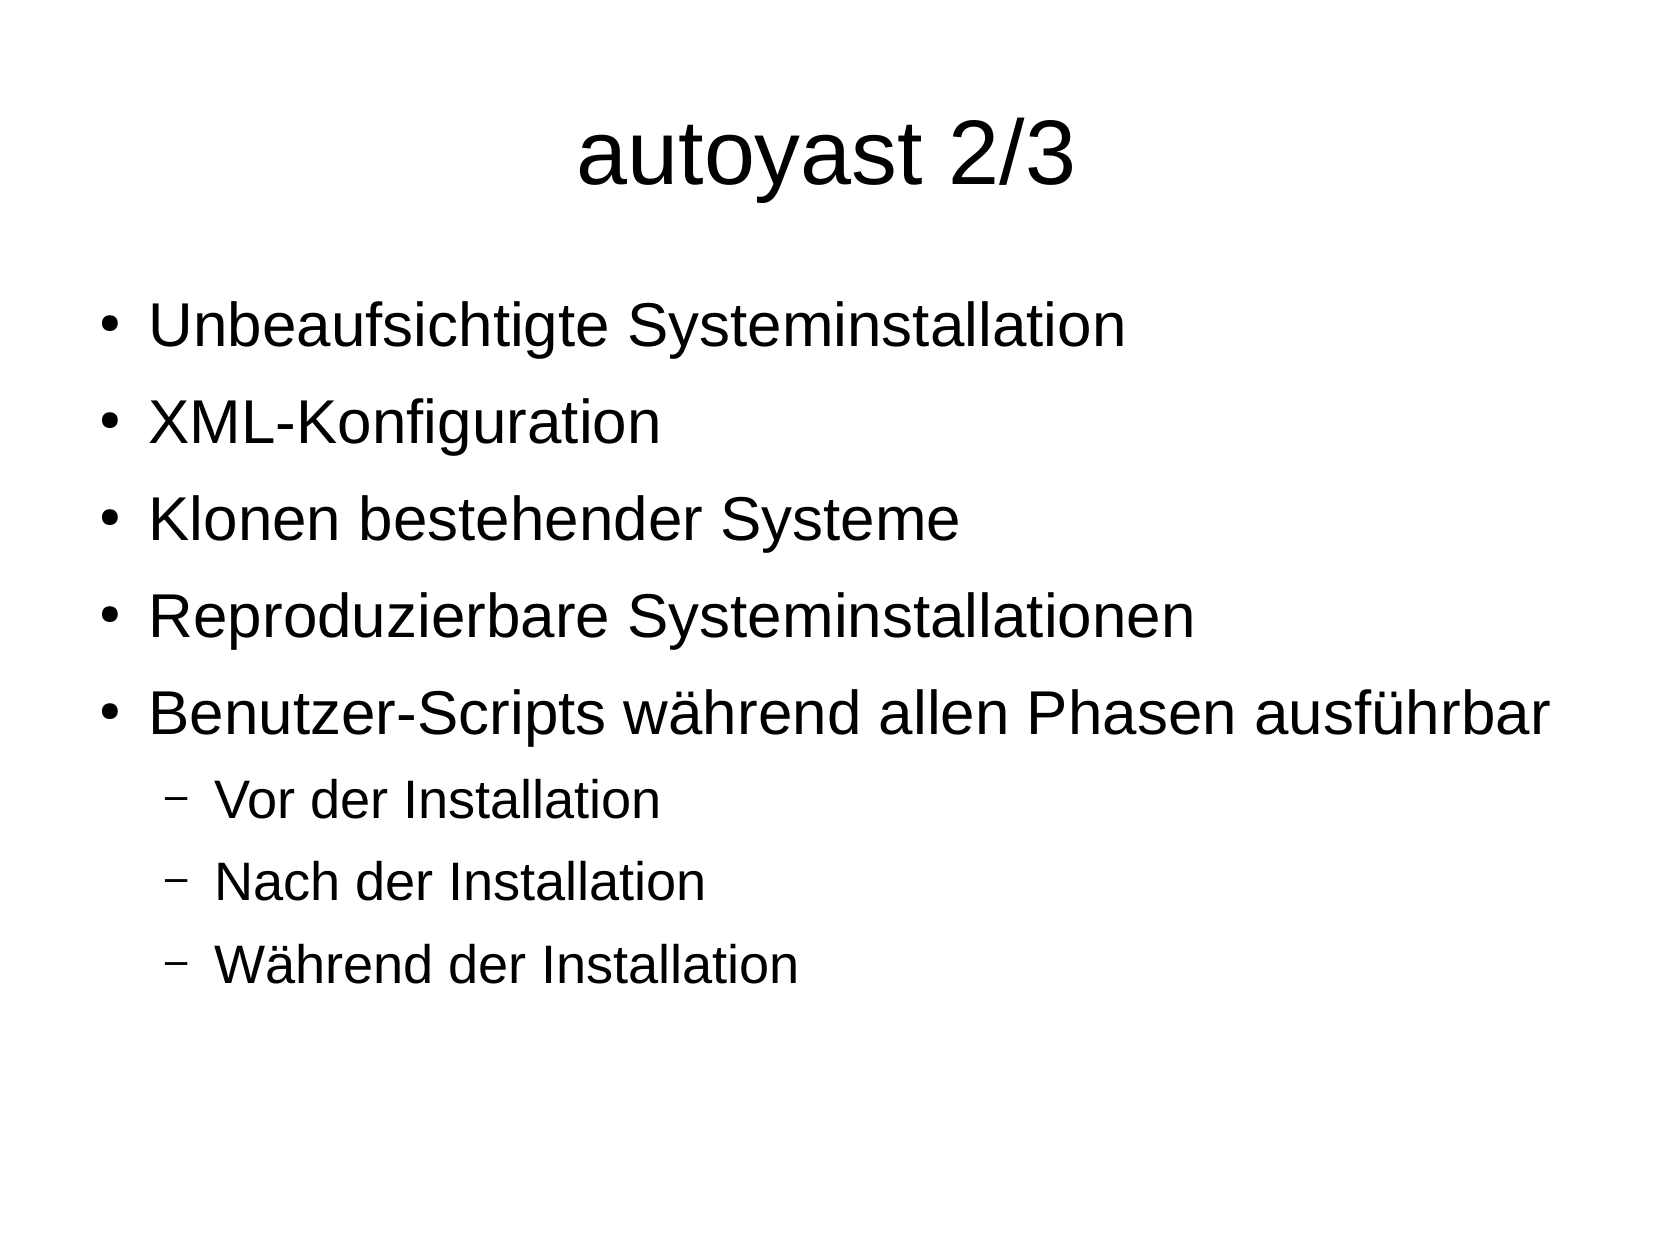

# autoyast 2/3
Unbeaufsichtigte Systeminstallation
XML-Konfiguration
Klonen bestehender Systeme
Reproduzierbare Systeminstallationen
Benutzer-Scripts während allen Phasen ausführbar
Vor der Installation
Nach der Installation
Während der Installation